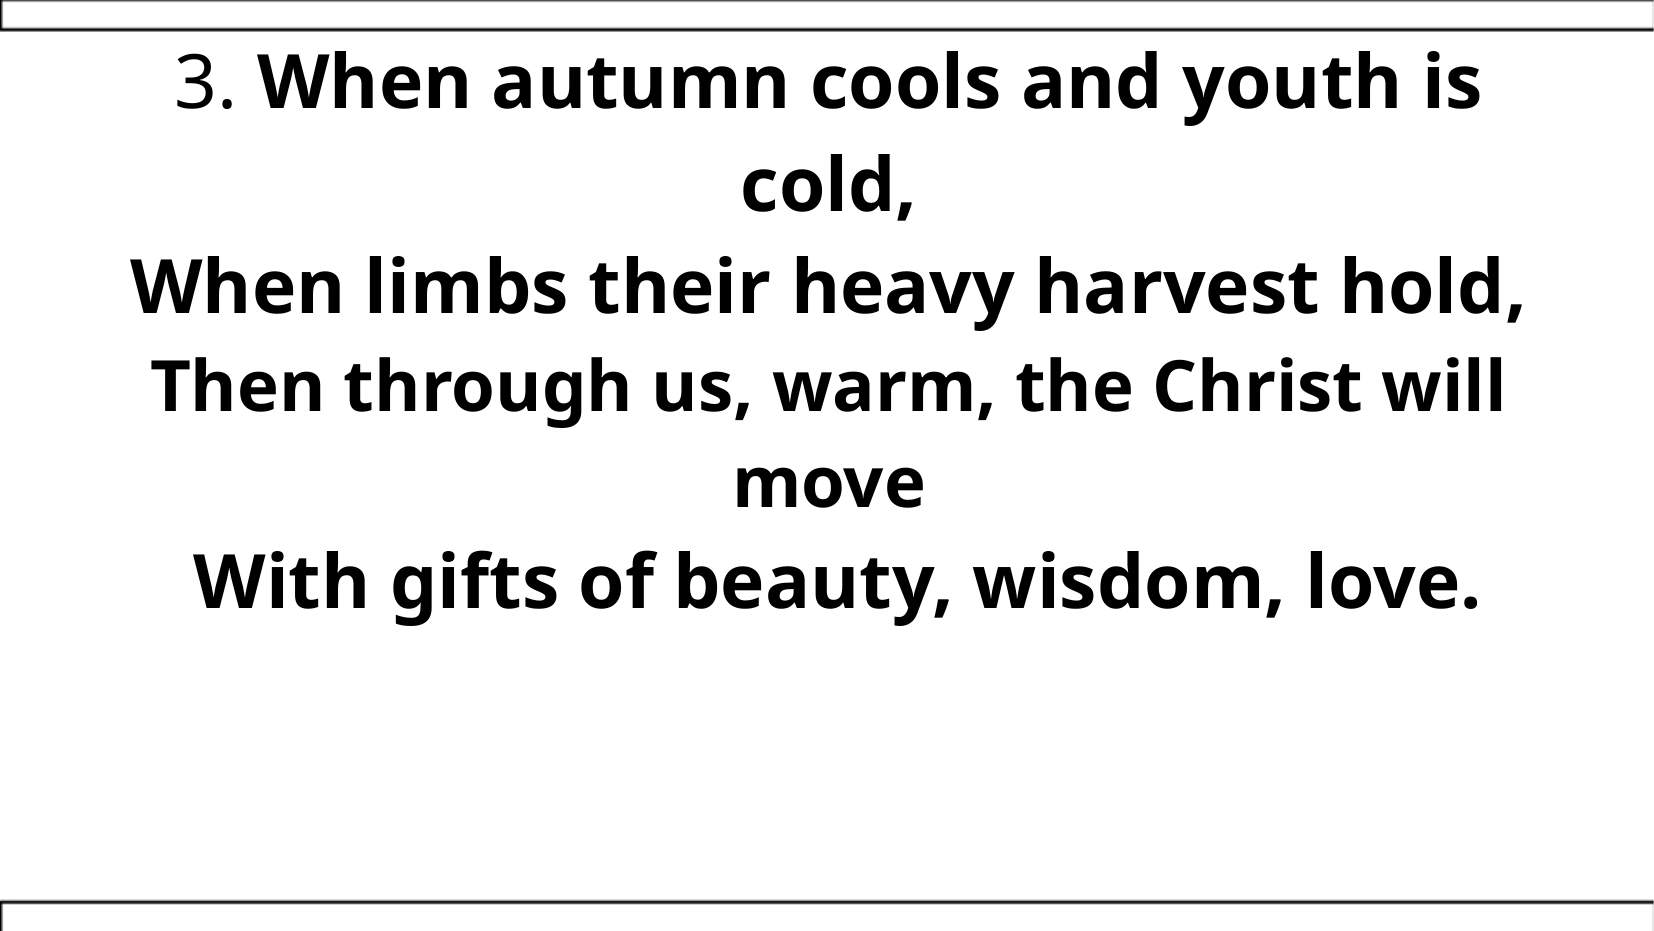

3. When autumn cools and youth is cold,
When limbs their heavy harvest hold,
Then through us, warm, the Christ will move
With gifts of beauty, wisdom, love.